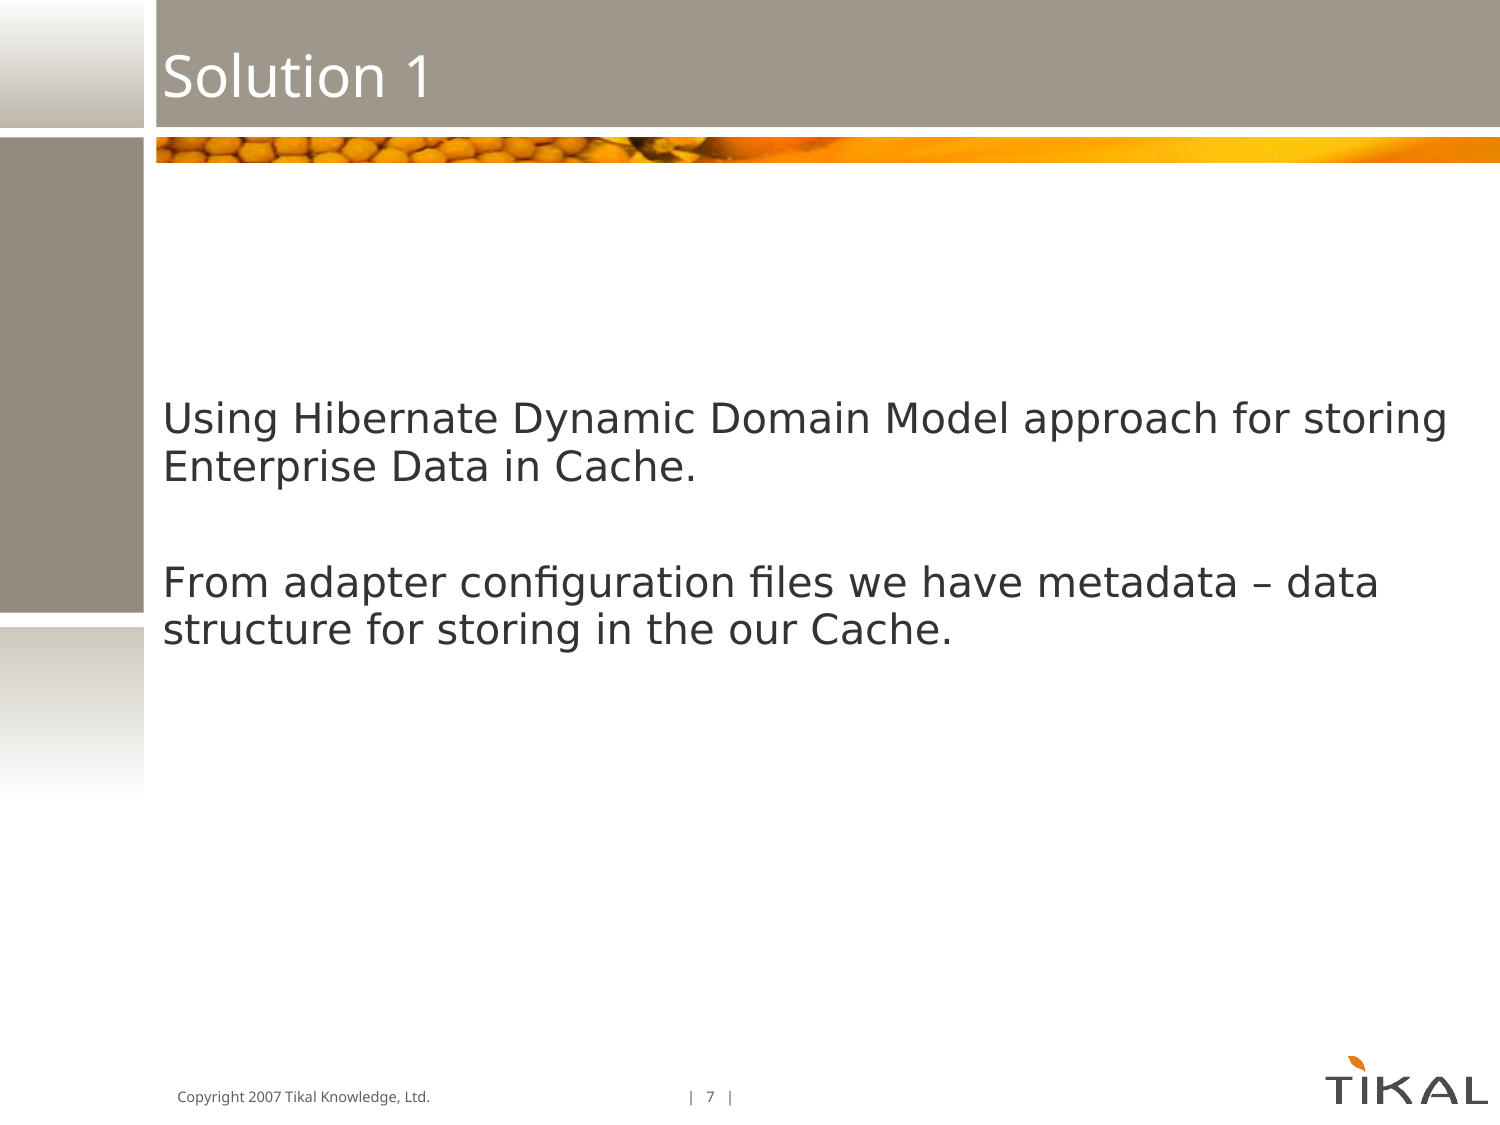

# Solution 1
Using Hibernate Dynamic Domain Model approach for storing Enterprise Data in Cache.
From adapter configuration files we have metadata – data structure for storing in the our Cache.